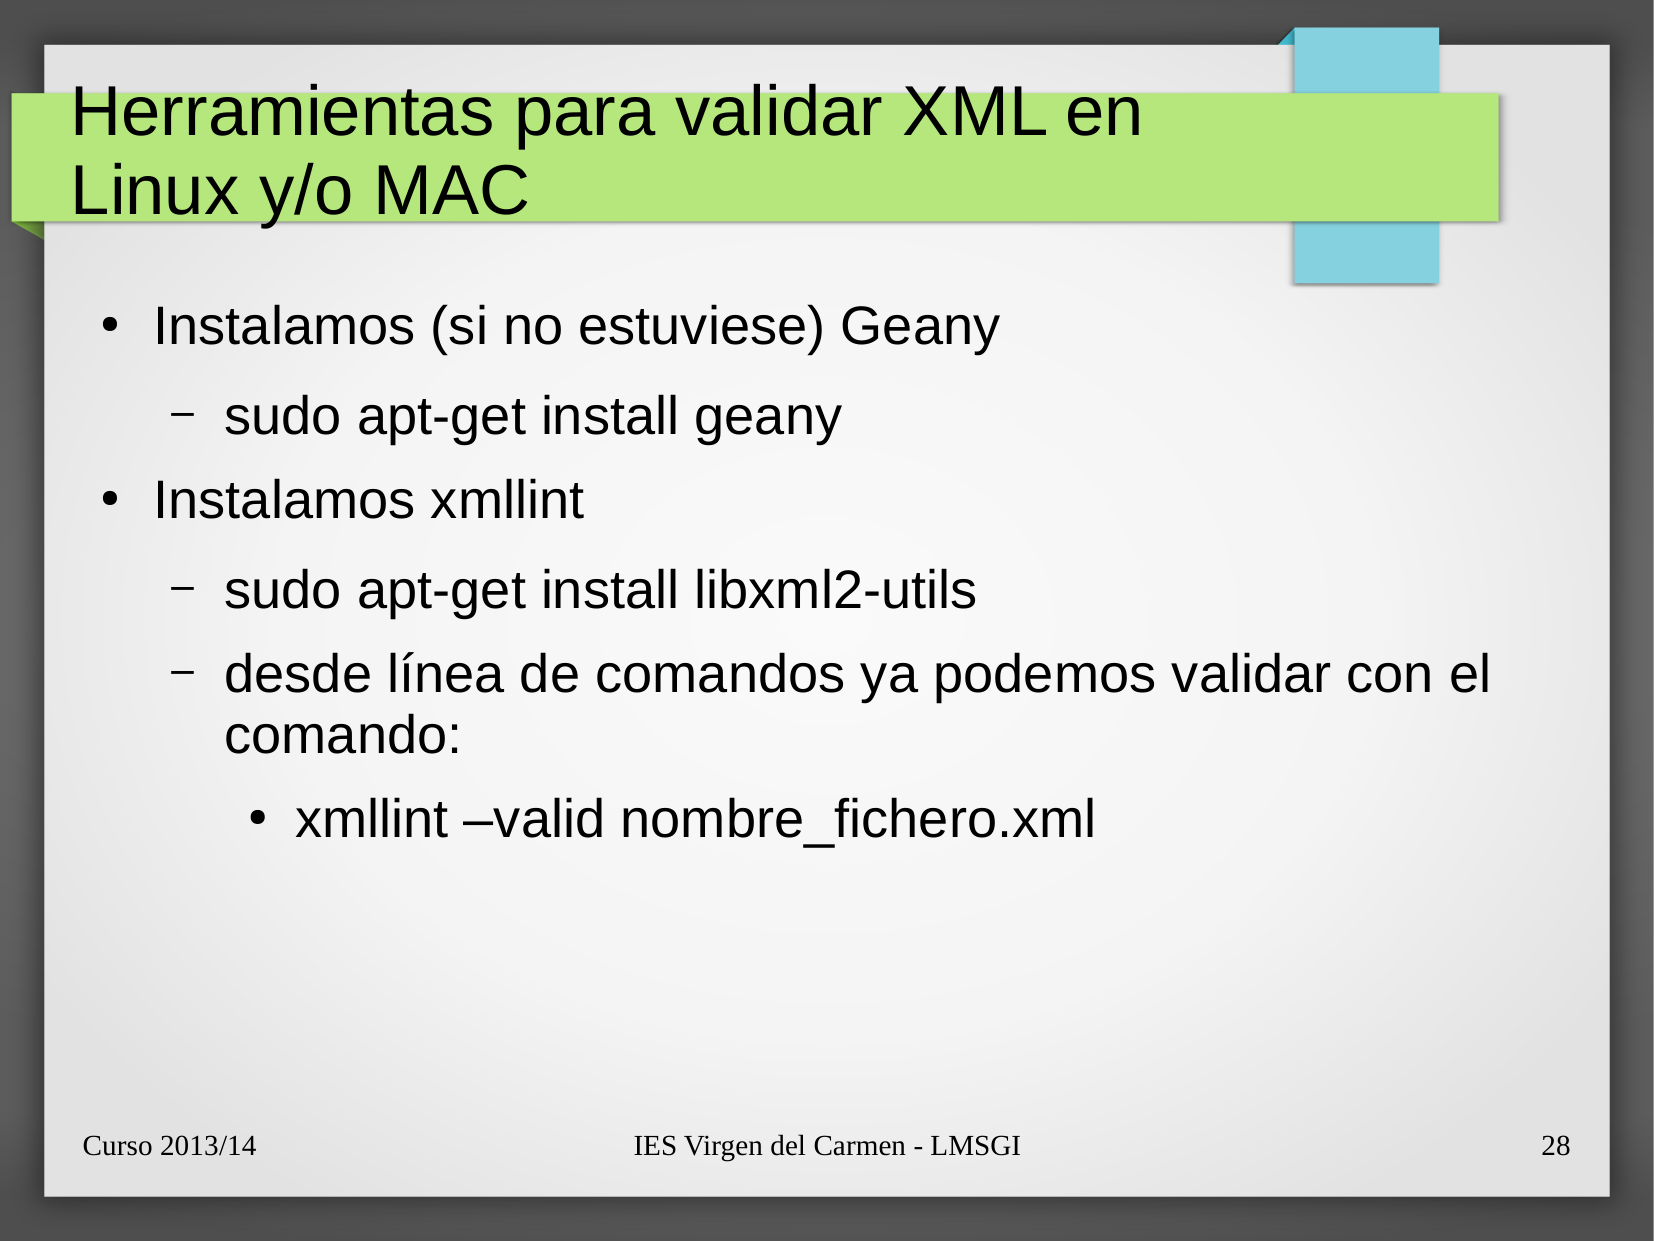

# Herramientas para validar XML en Linux y/o MAC
Instalamos (si no estuviese) Geany
sudo apt-get install geany
Instalamos xmllint
sudo apt-get install libxml2-utils
desde línea de comandos ya podemos validar con el comando:
xmllint –valid nombre_fichero.xml
Curso 2013/14
IES Virgen del Carmen - LMSGI
28